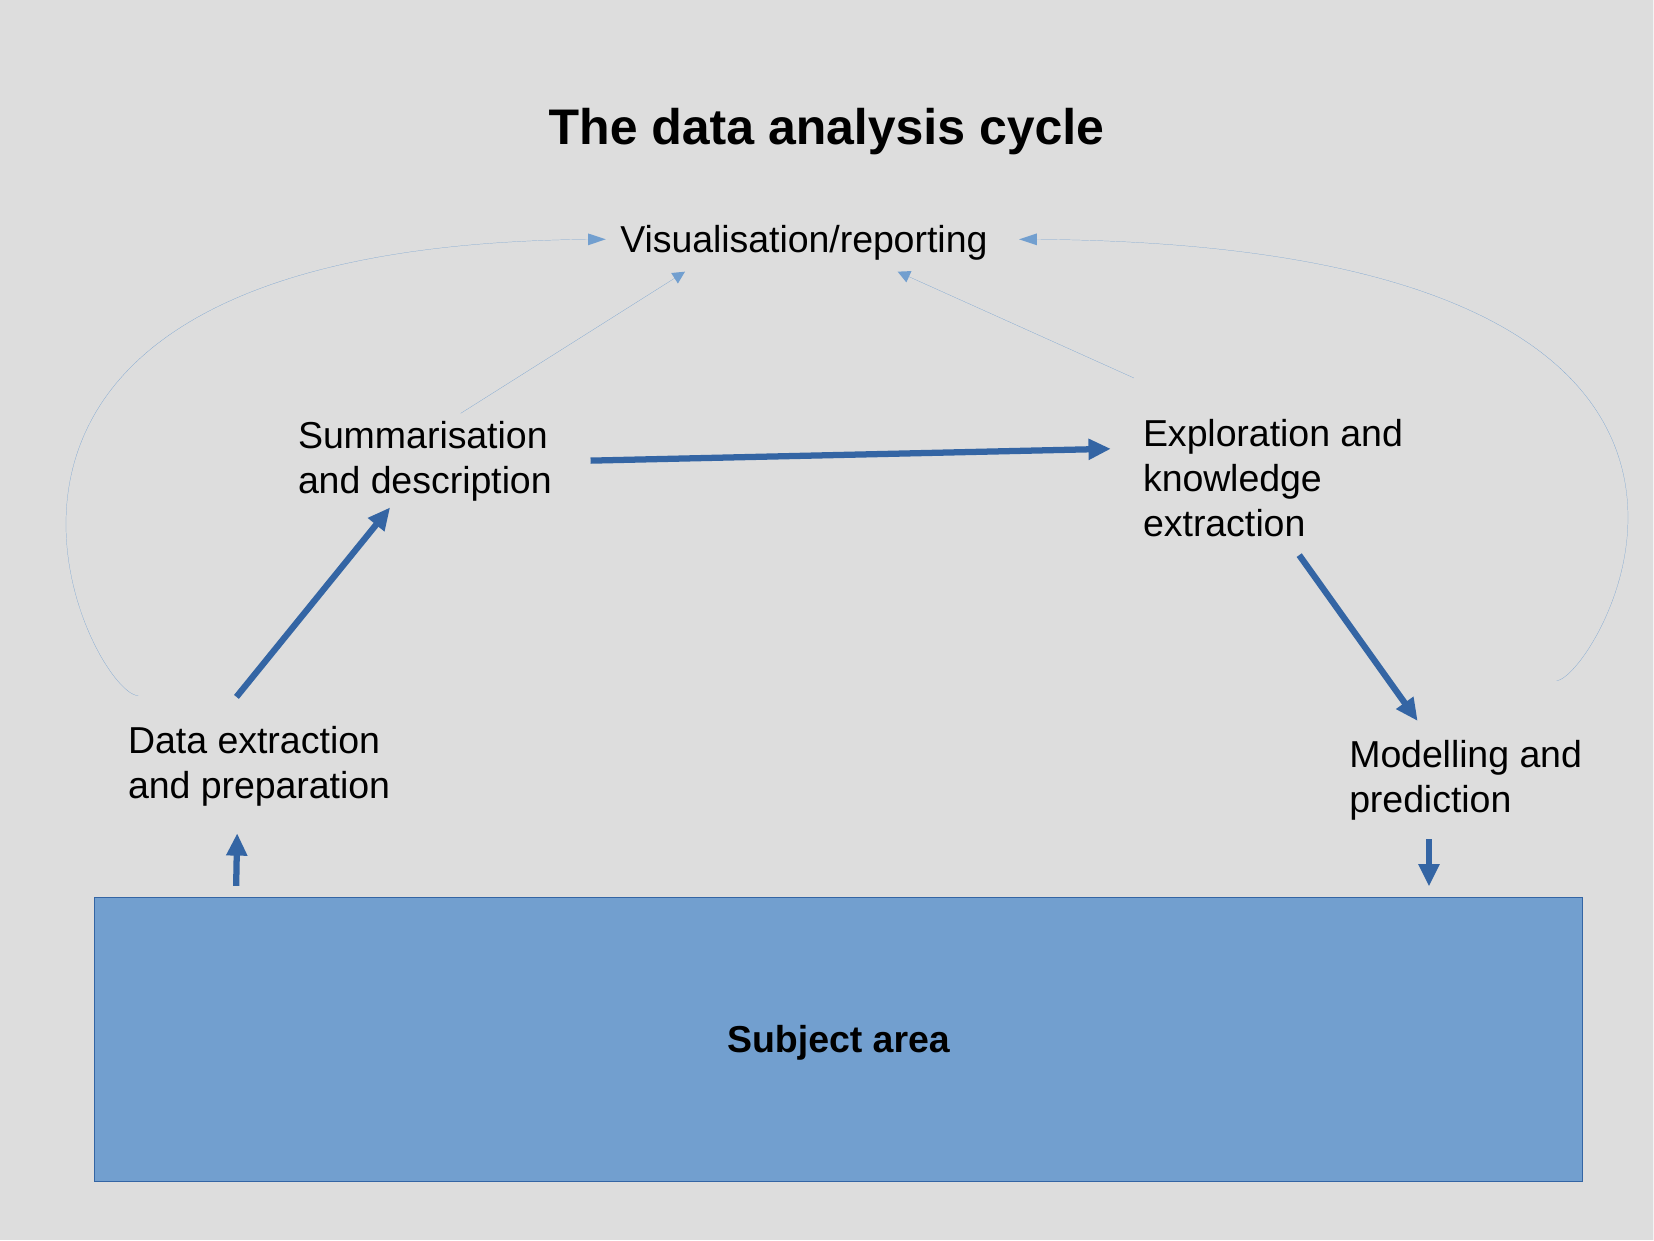

The data analysis cycle
Visualisation/reporting
Exploration and knowledge extraction
Summarisation
and description
Data extraction and preparation
Modelling and prediction
Subject area